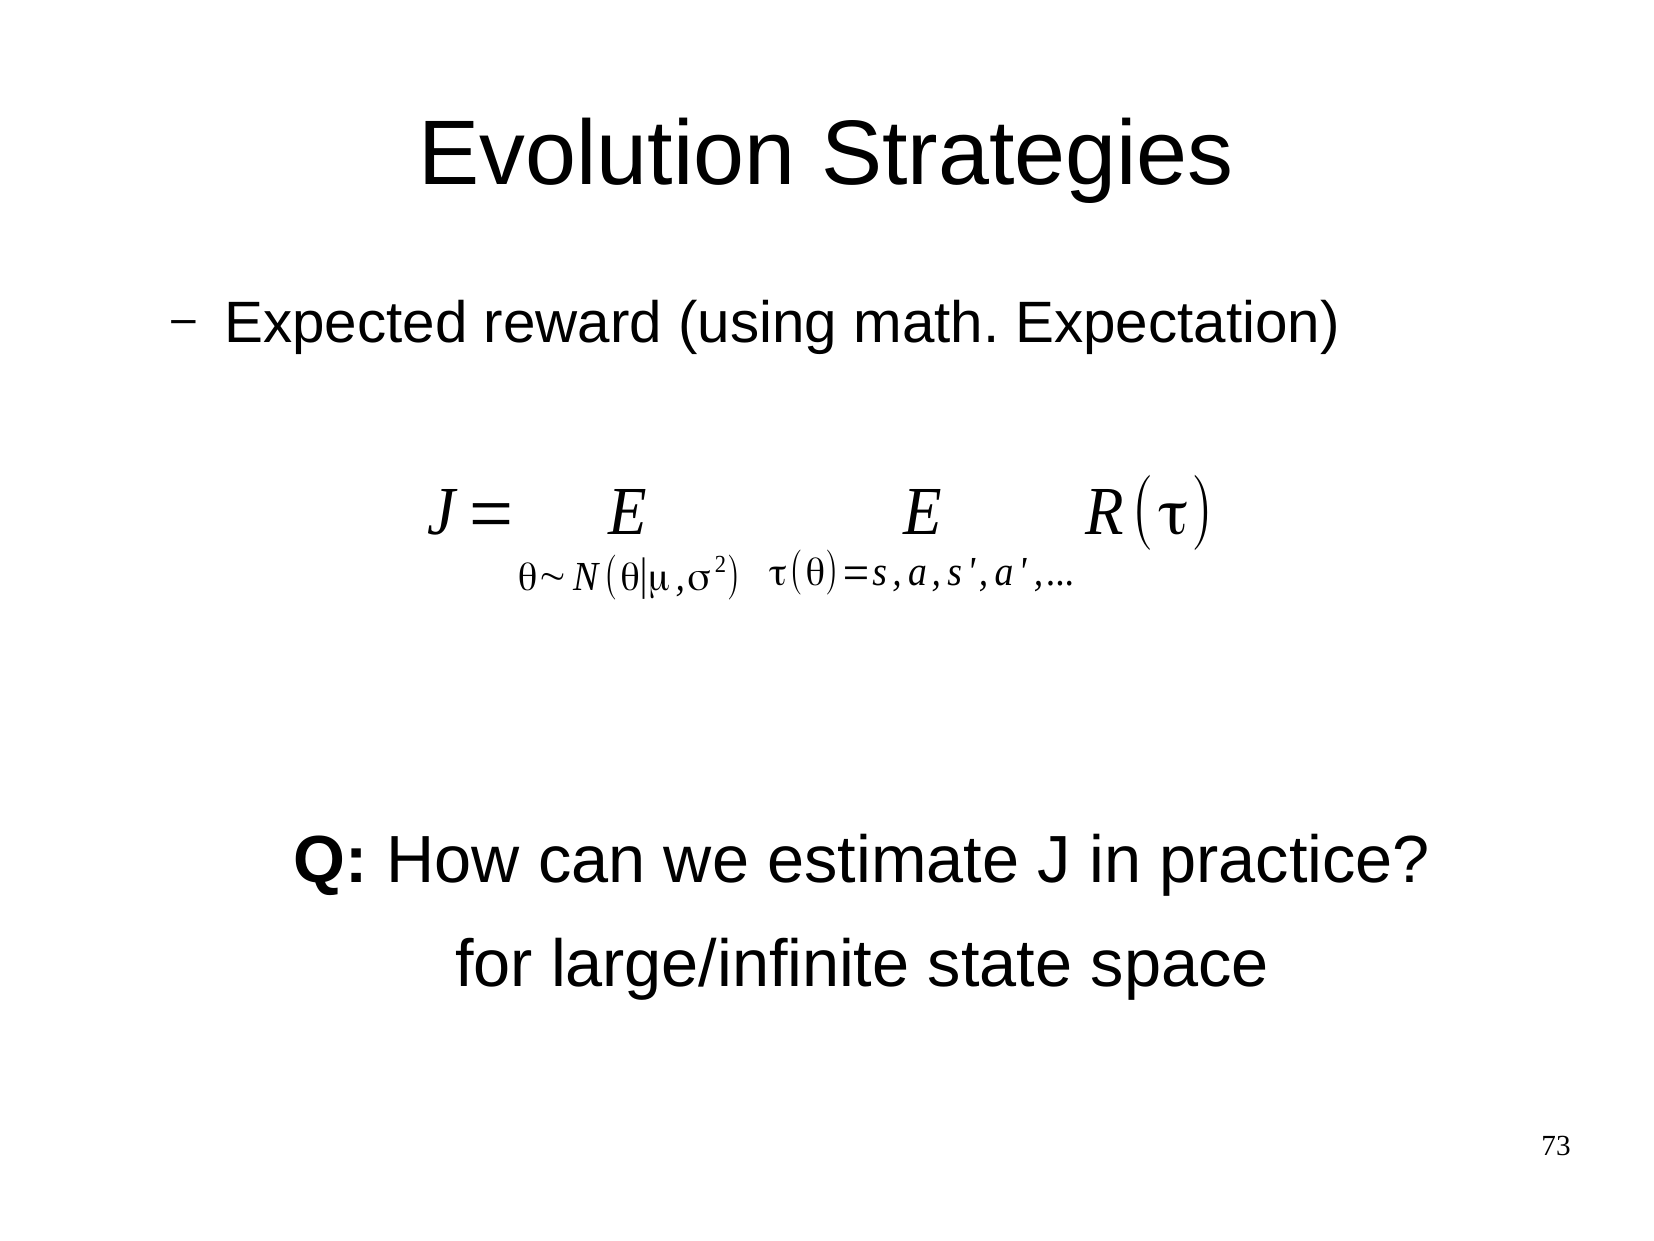

# Evolution Strategies
Expected reward (using math. Expectation)
Q: How can we estimate J in practice?
for large/infinite state space
73